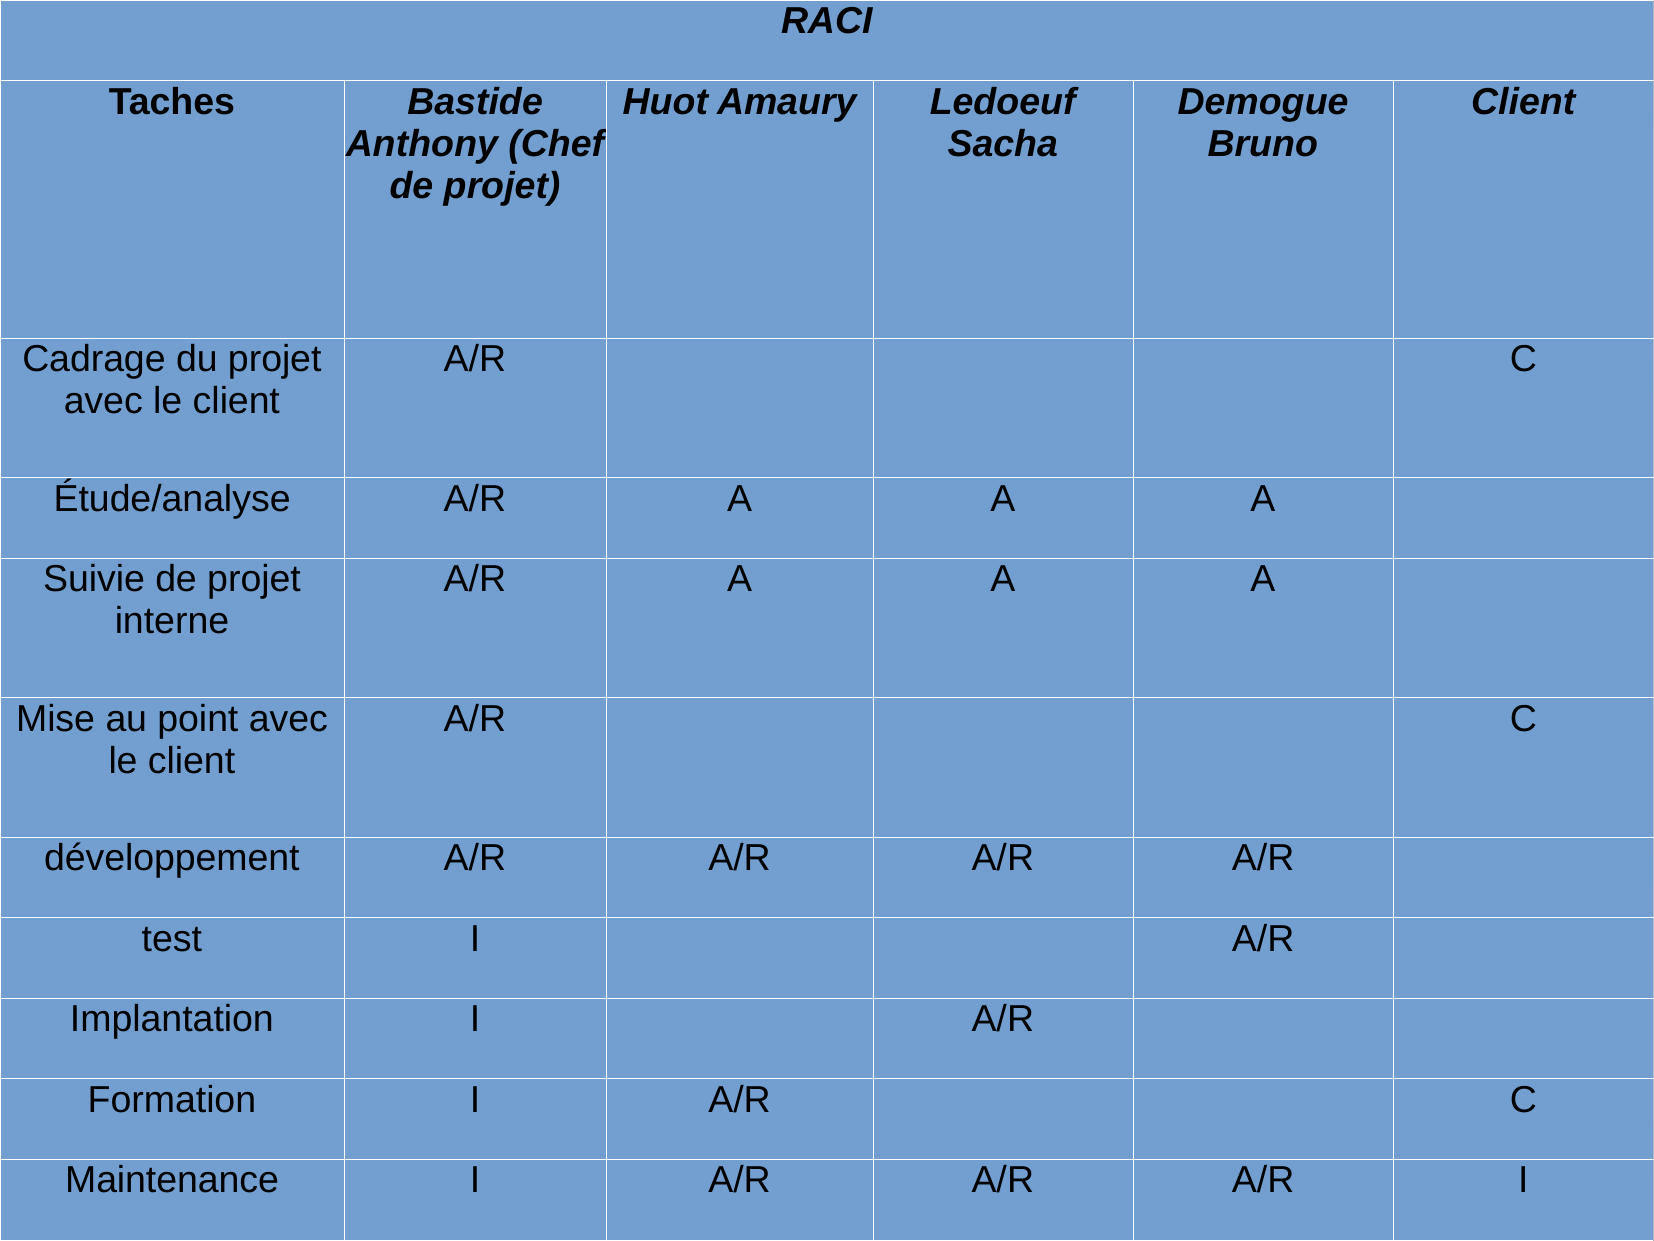

| RACI | | | | | |
| --- | --- | --- | --- | --- | --- |
| Taches | Bastide Anthony (Chef de projet) | Huot Amaury | Ledoeuf Sacha | Demogue Bruno | Client |
| Cadrage du projet avec le client | A/R | | | | C |
| Étude/analyse | A/R | A | A | A | |
| Suivie de projet interne | A/R | A | A | A | |
| Mise au point avec le client | A/R | | | | C |
| développement | A/R | A/R | A/R | A/R | |
| test | I | | | A/R | |
| Implantation | I | | A/R | | |
| Formation | I | A/R | | | C |
| Maintenance | I | A/R | A/R | A/R | I |